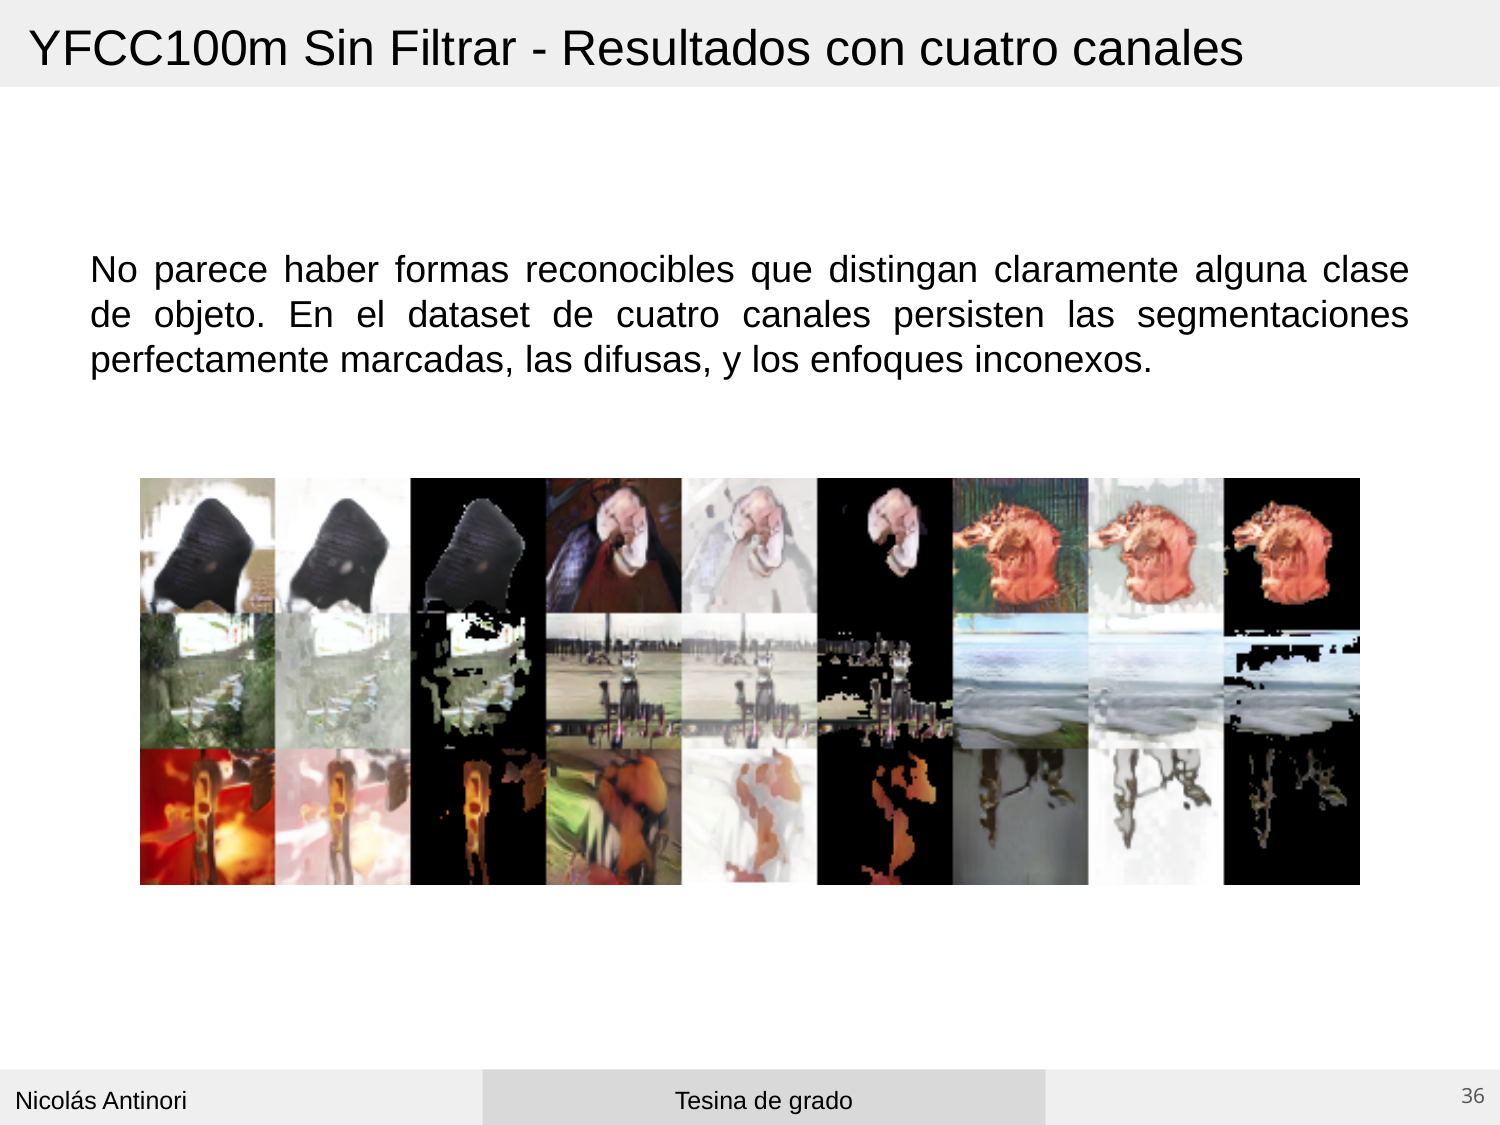

YFCC100m Sin Filtrar - Resultados con cuatro canales
No parece haber formas reconocibles que distingan claramente alguna clase de objeto. En el dataset de cuatro canales persisten las segmentaciones perfectamente marcadas, las difusas, y los enfoques inconexos.
Nicolás Antinori
Tesina de grado